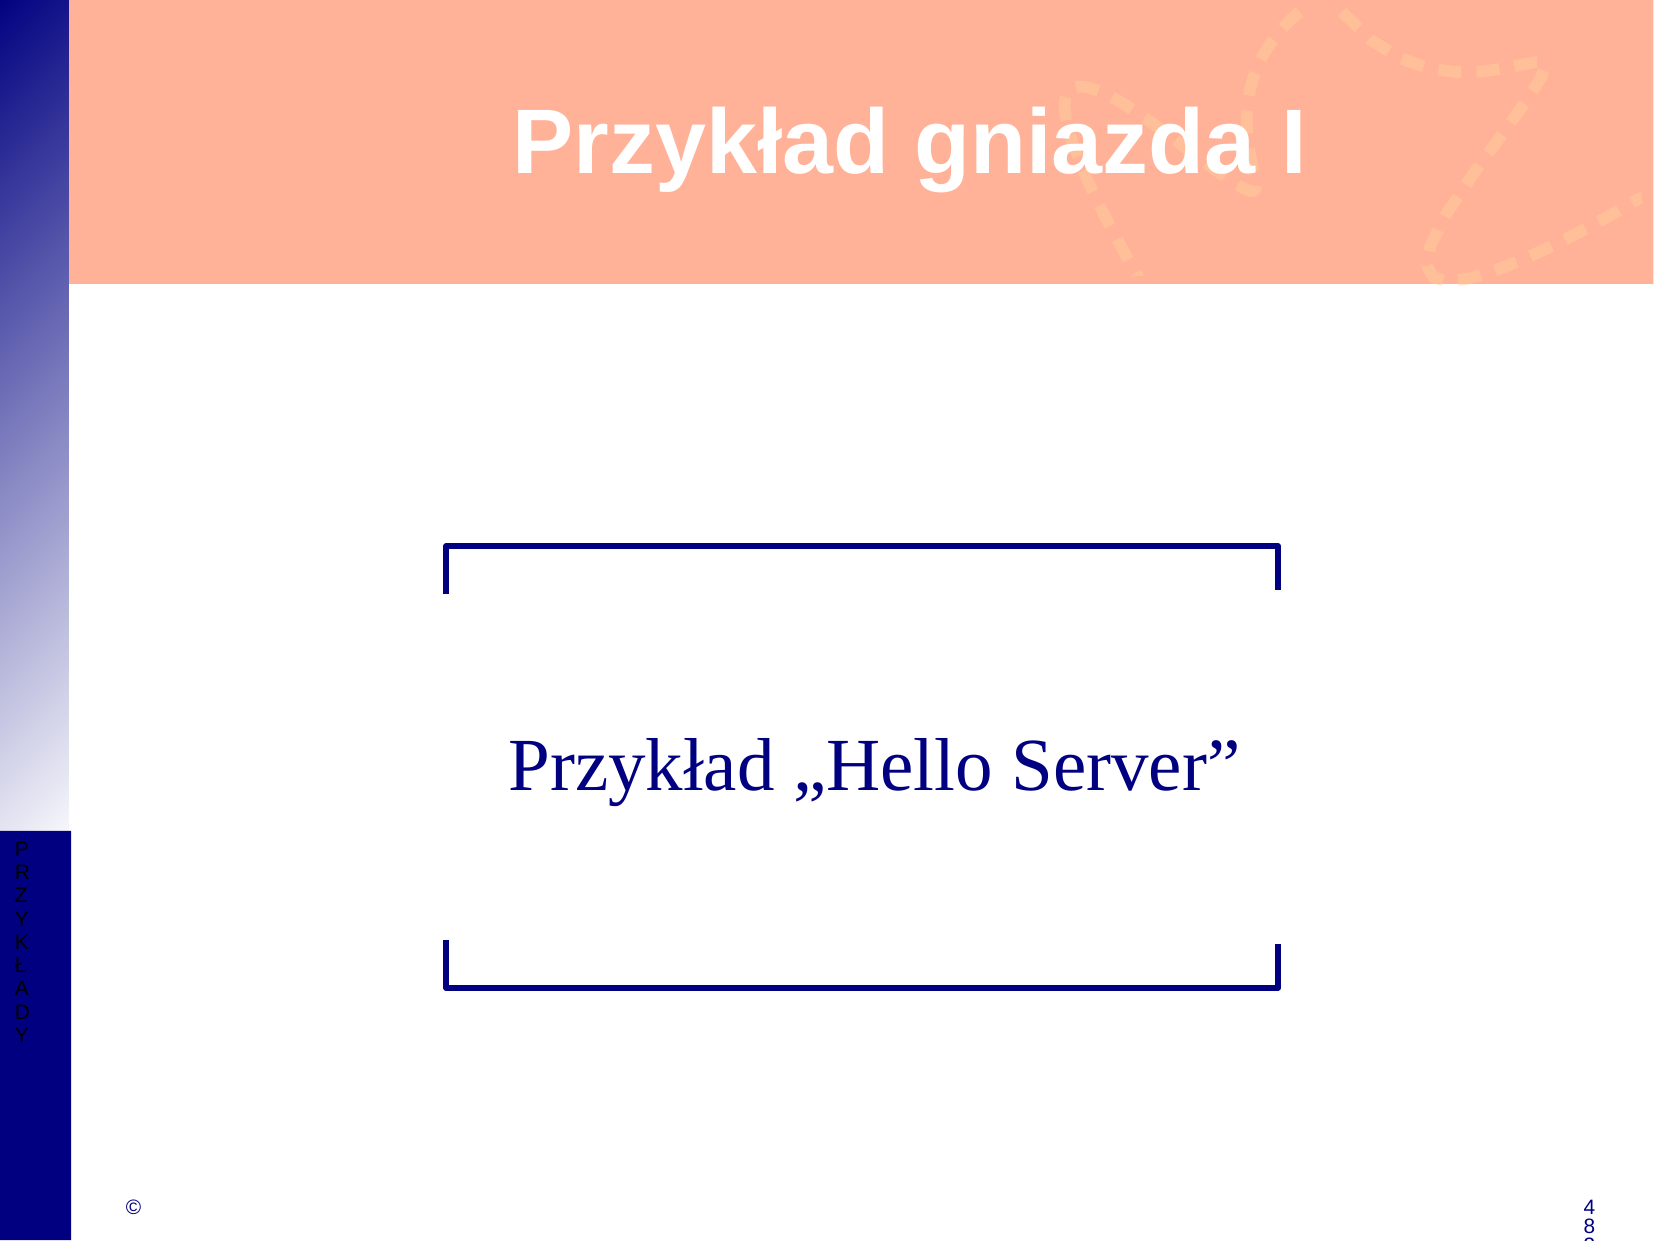

# Przykład gniazda I
Przykład „Hello Server”
P
R
Z
Y
K
Ł
A
D
Y